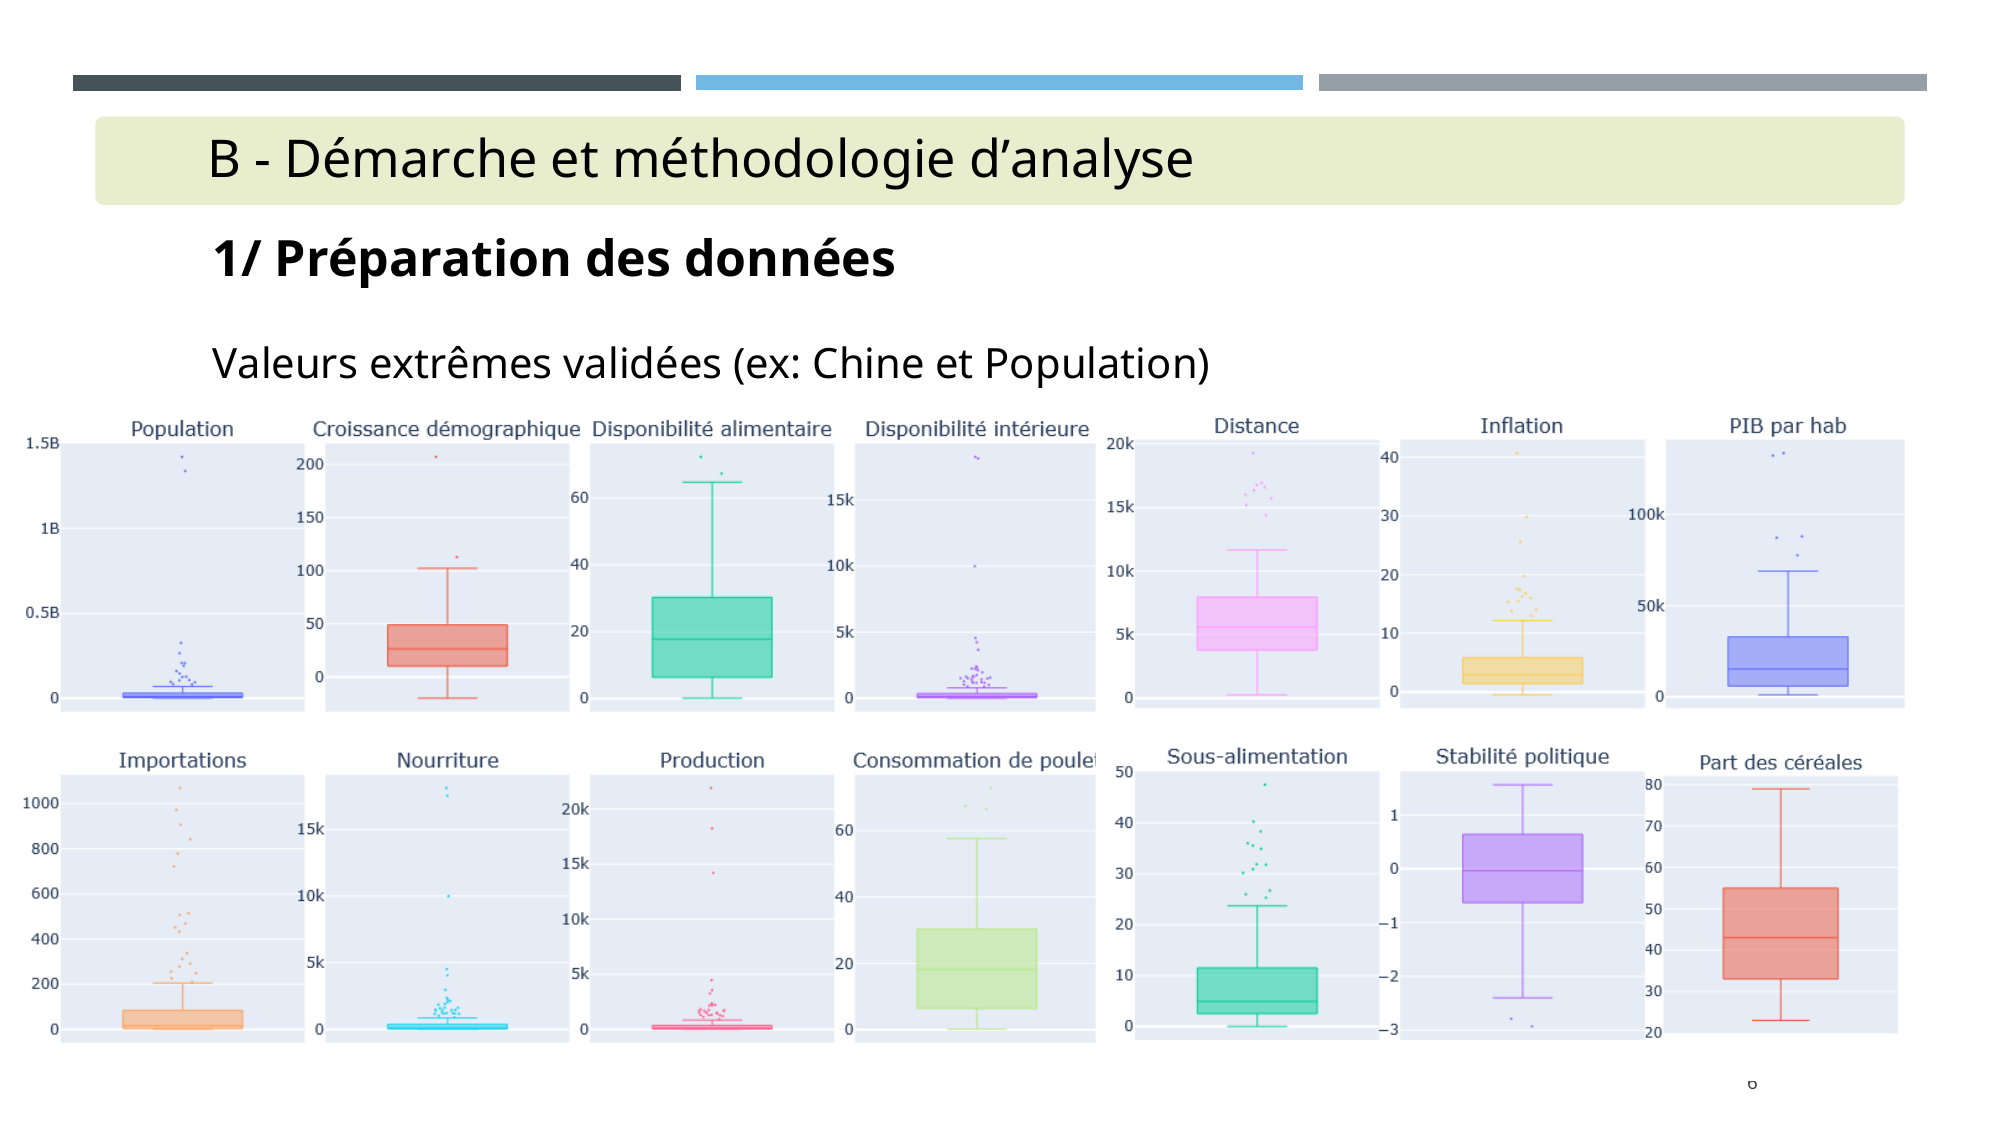

B - Démarche et méthodologie d’analyse
1/ Préparation des données
Valeurs extrêmes validées (ex: Chine et Population)
5